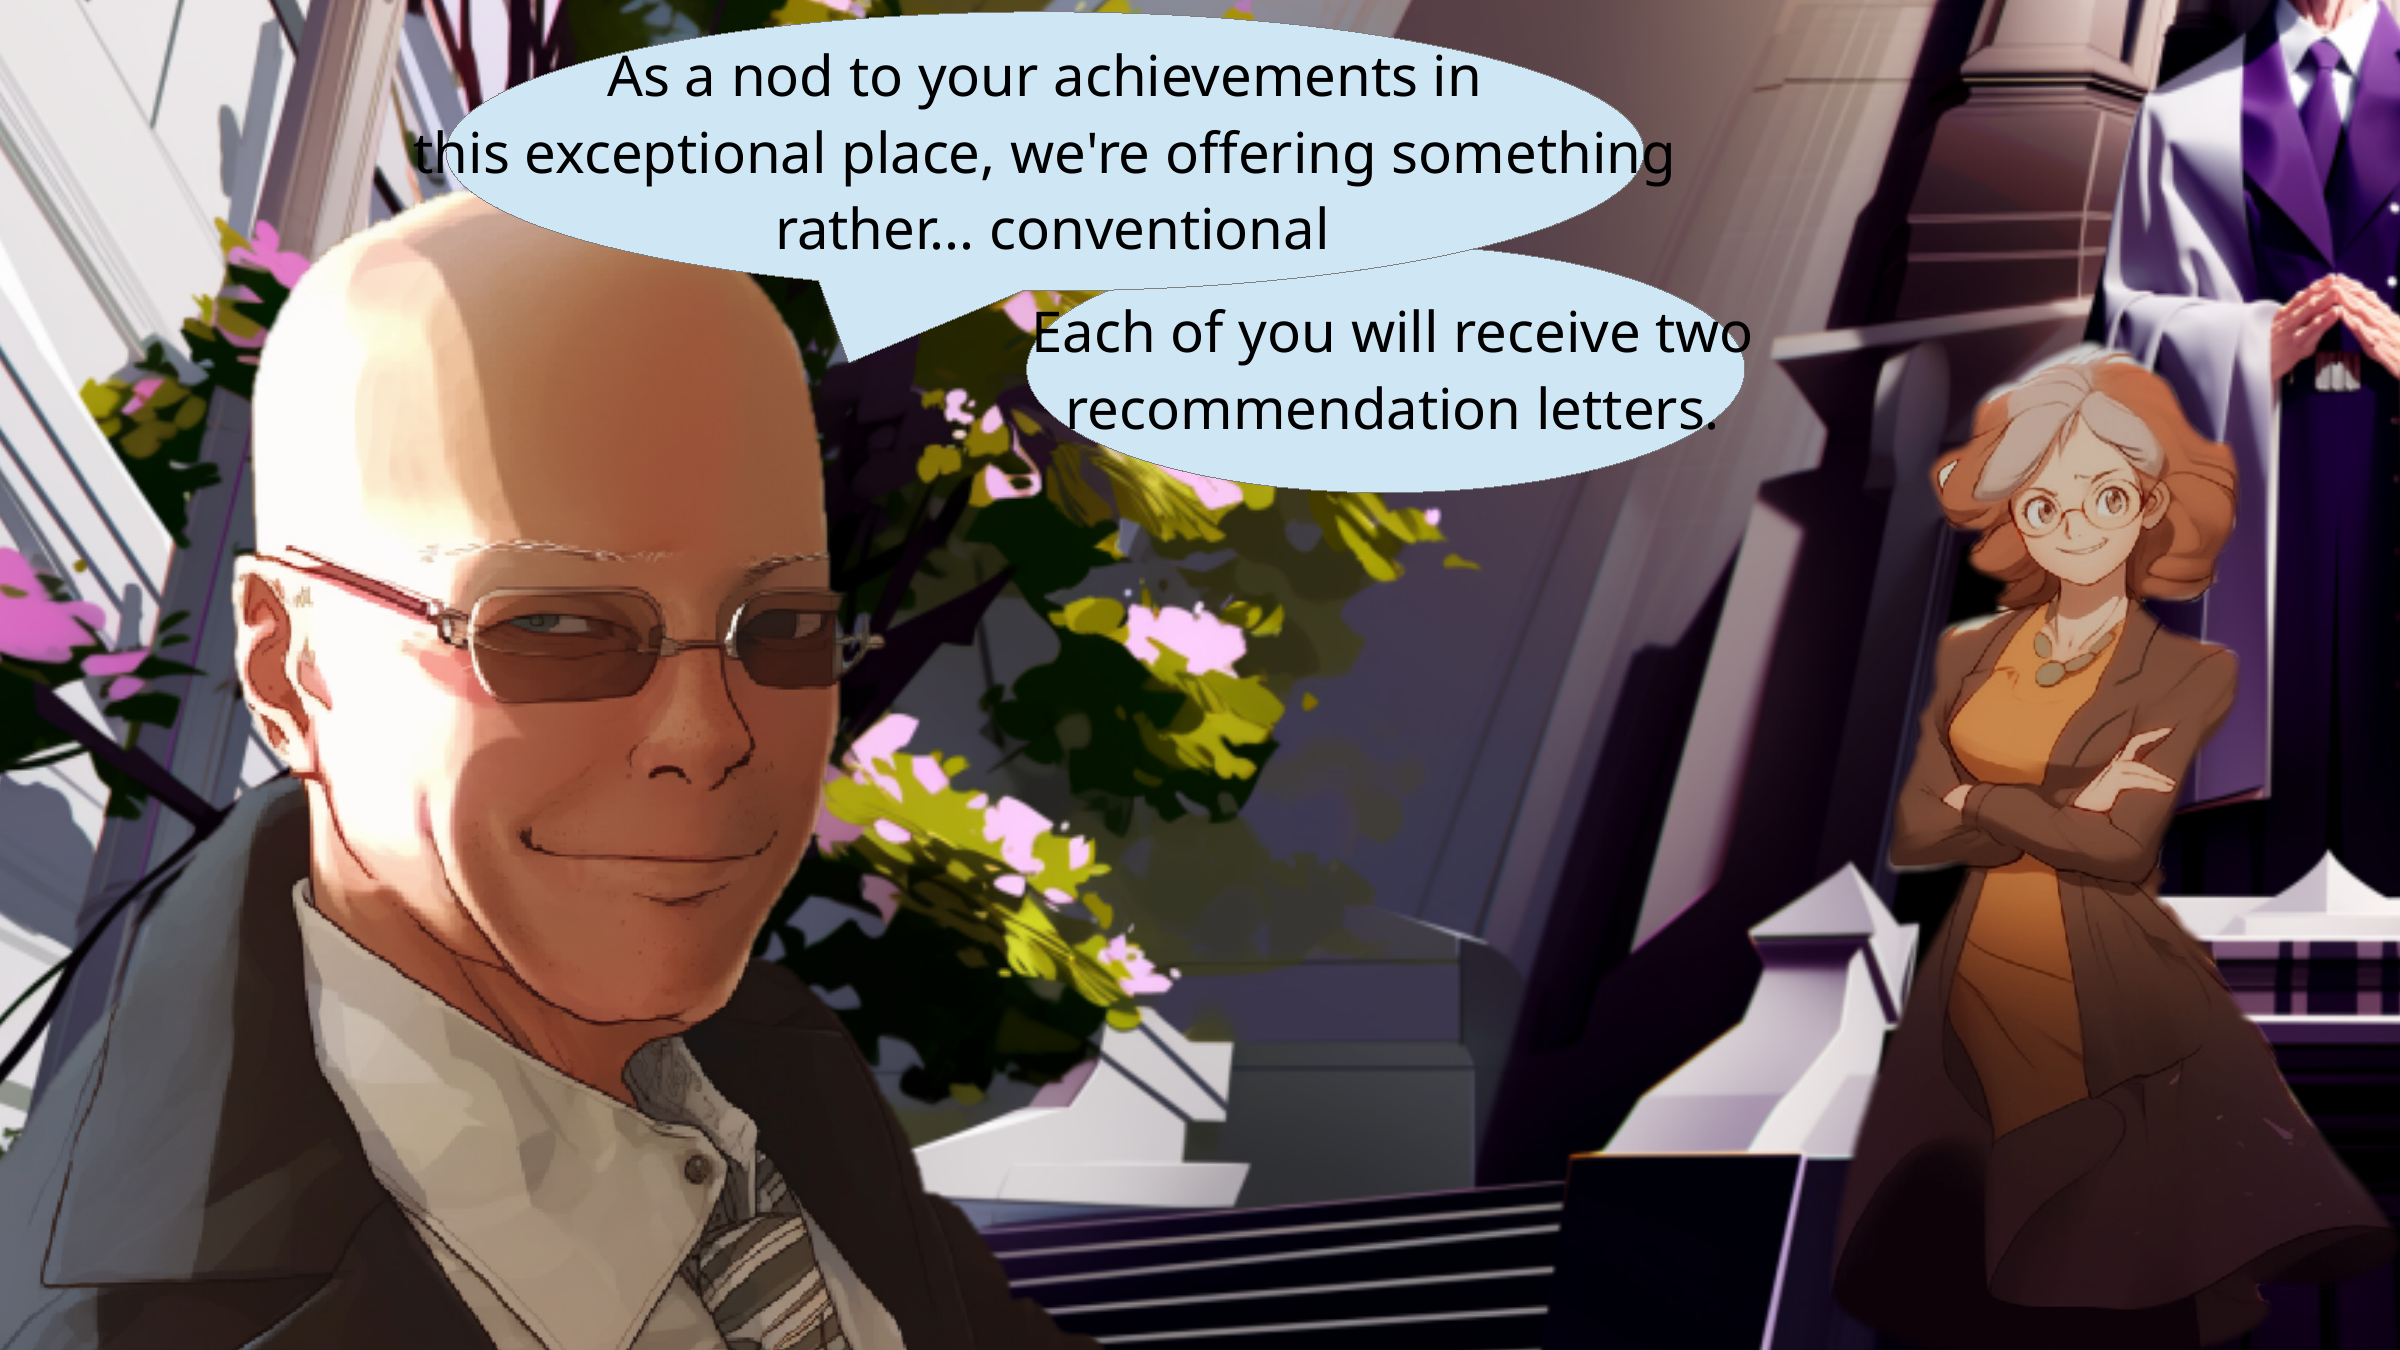

As a nod to your achievements in
this exceptional place, we're offering something
 rather... conventional
 Each of you will receive two
 recommendation letters.